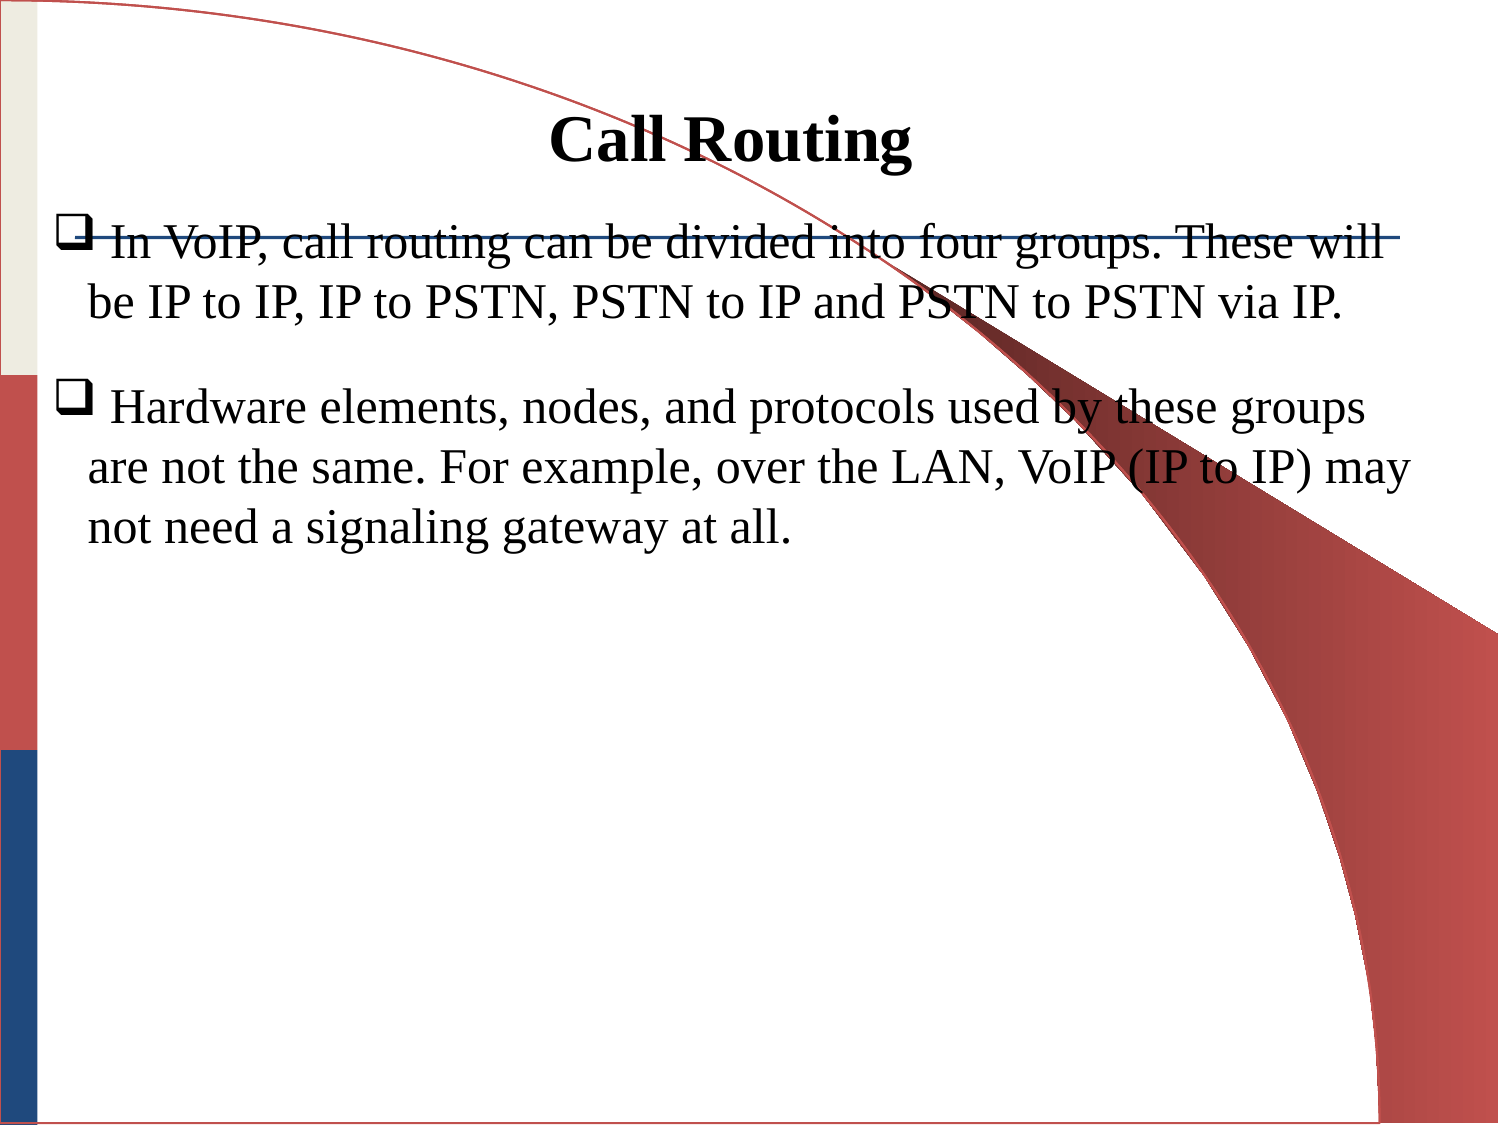

Call Routing
 In VoIP, call routing can be divided into four groups. These will be IP to IP, IP to PSTN, PSTN to IP and PSTN to PSTN via IP.
 Hardware elements, nodes, and protocols used by these groups are not the same. For example, over the LAN, VoIP (IP to IP) may not need a signaling gateway at all.